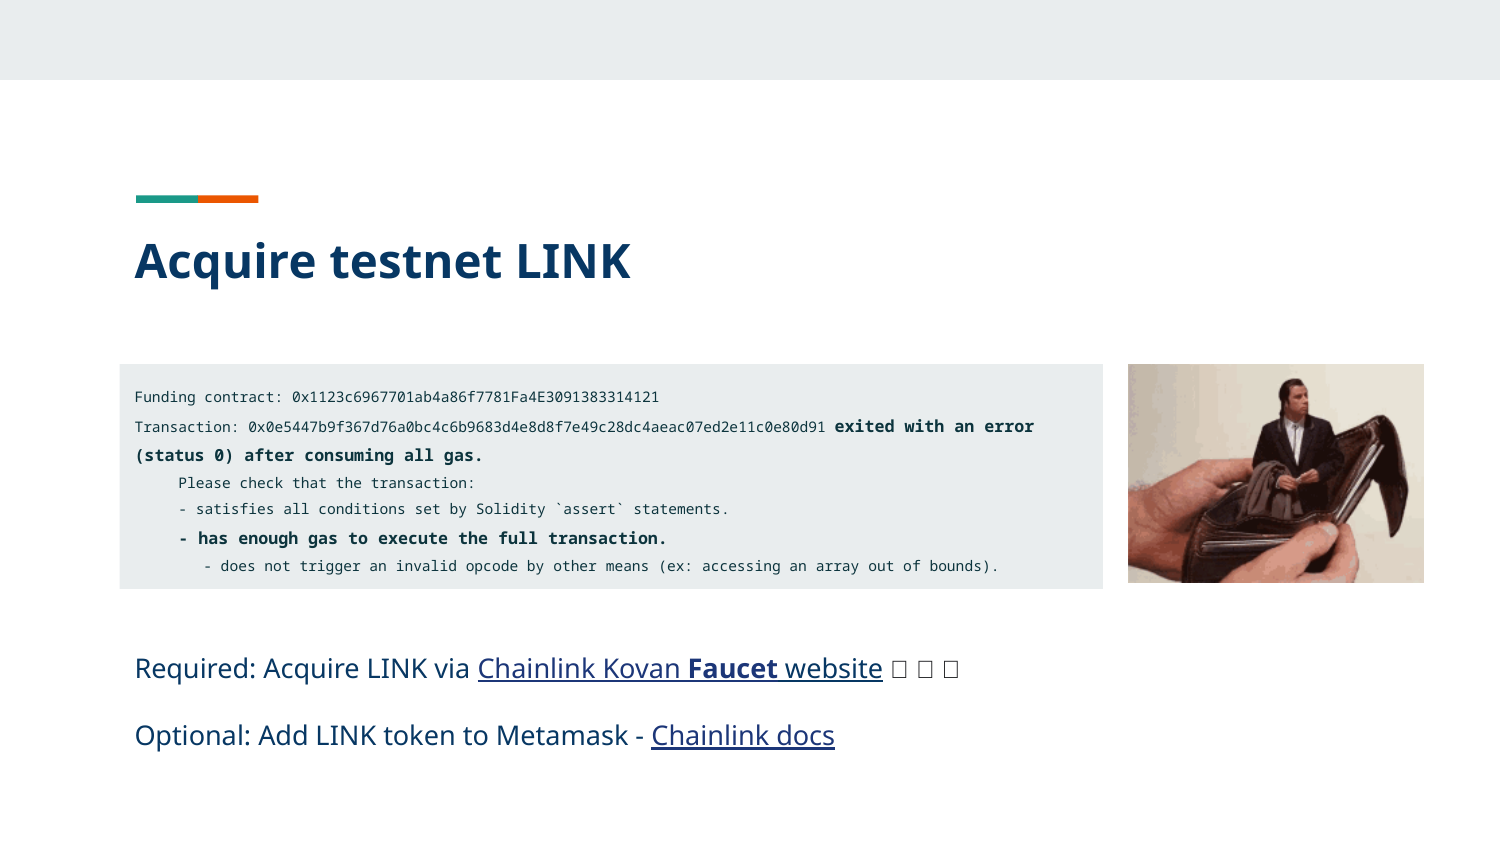

# Acquire testnet LINK
Funding contract: 0x1123c6967701ab4a86f7781Fa4E3091383314121
Transaction: 0x0e5447b9f367d76a0bc4c6b9683d4e8d8f7e49c28dc4aeac07ed2e11c0e80d91 exited with an error (status 0) after consuming all gas.
 Please check that the transaction:
 - satisfies all conditions set by Solidity `assert` statements.
 - has enough gas to execute the full transaction.
 - does not trigger an invalid opcode by other means (ex: accessing an array out of bounds).
Required: Acquire LINK via Chainlink Kovan Faucet website 🤑 🤑 🤑
Optional: Add LINK token to Metamask - Chainlink docs